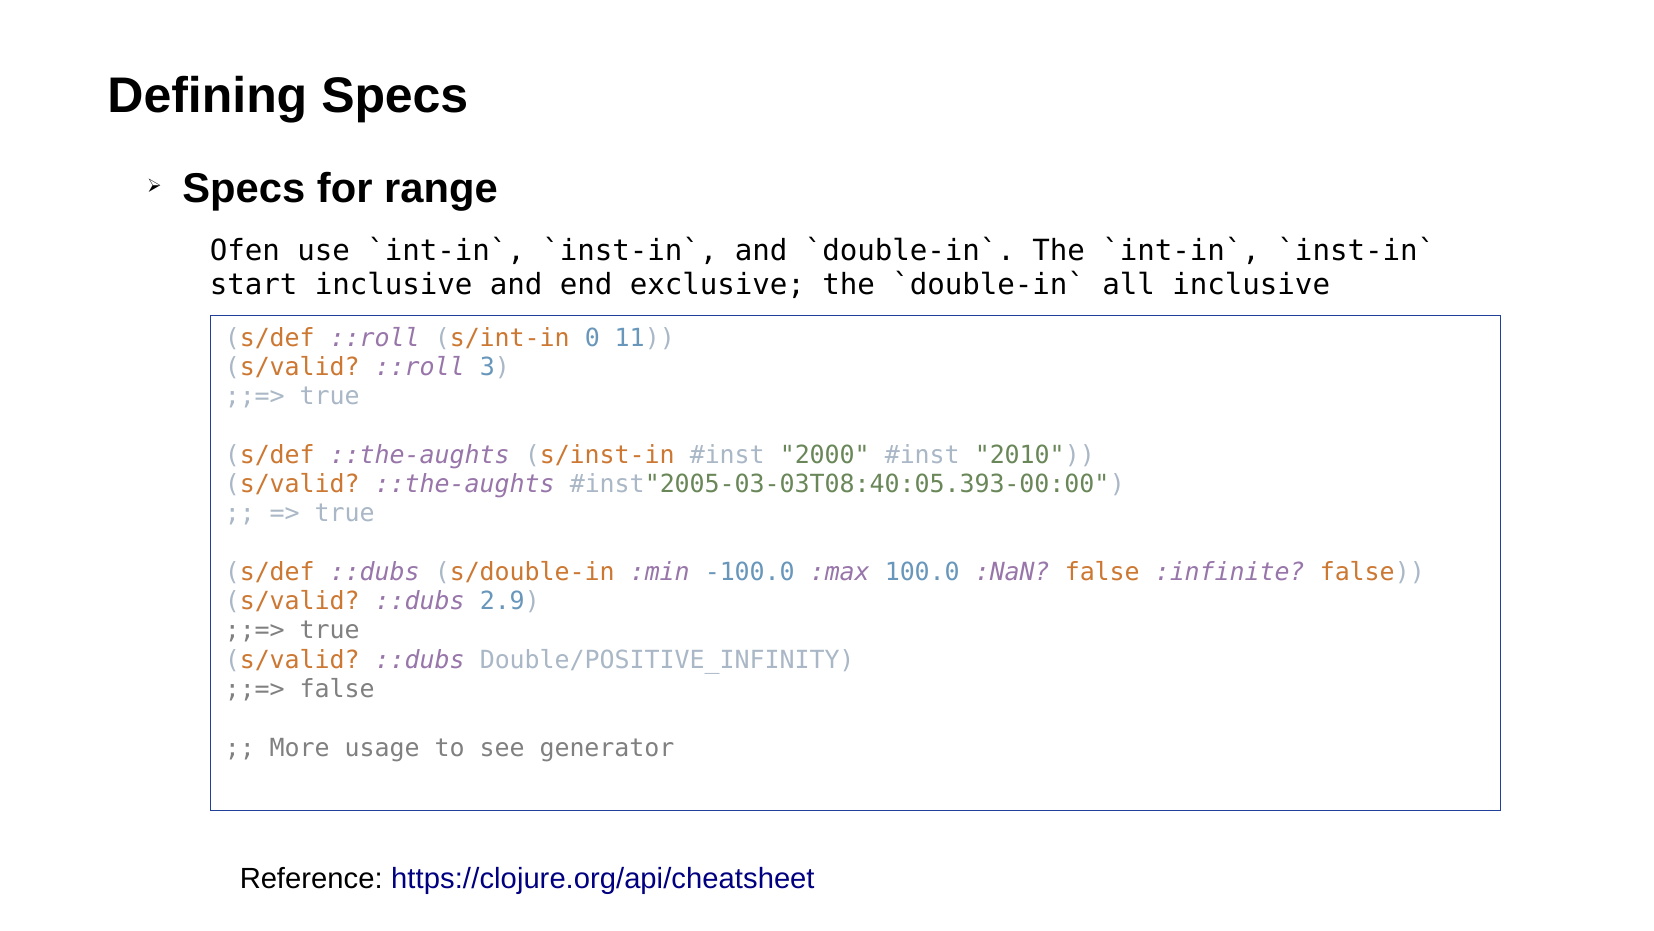

Defining Specs
Specs for range
Ofen use `int-in`, `inst-in`, and `double-in`. The `int-in`, `inst-in` start inclusive and end exclusive; the `double-in` all inclusive
(s/def ::roll (s/int-in 0 11))
(s/valid? ::roll 3)
;;=> true
(s/def ::the-aughts (s/inst-in #inst "2000" #inst "2010"))
(s/valid? ::the-aughts #inst"2005-03-03T08:40:05.393-00:00")
;; => true
(s/def ::dubs (s/double-in :min -100.0 :max 100.0 :NaN? false :infinite? false))
(s/valid? ::dubs 2.9)
;;=> true
(s/valid? ::dubs Double/POSITIVE_INFINITY)
;;=> false
;; More usage to see generator
Reference: https://clojure.org/api/cheatsheet